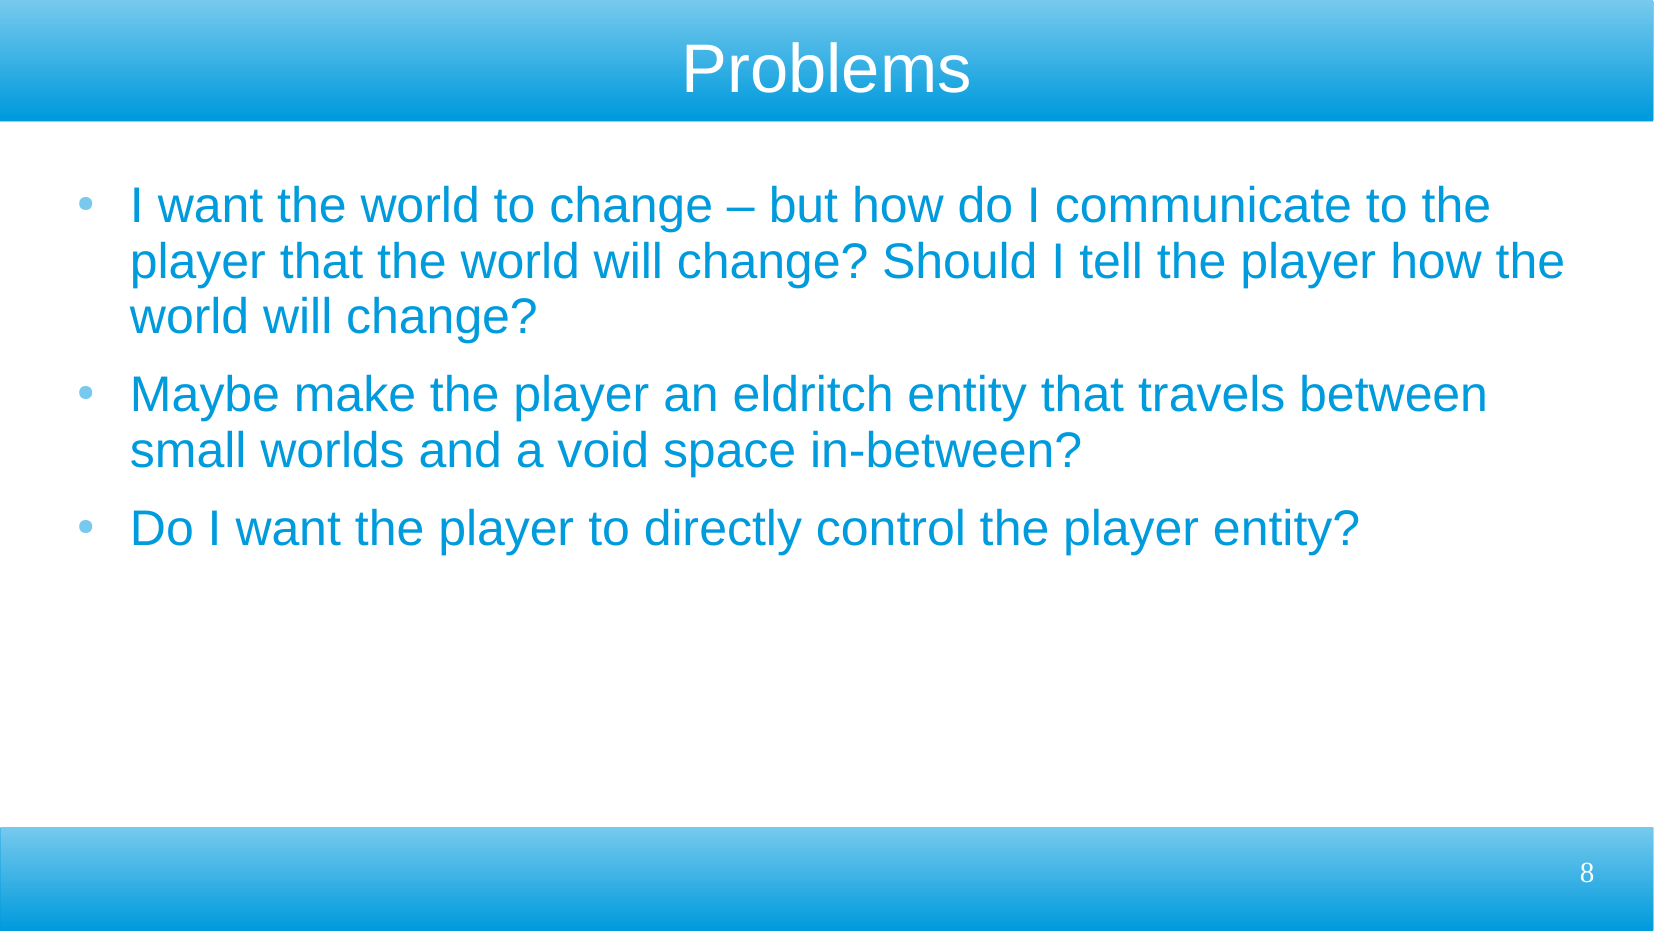

# Problems
I want the world to change – but how do I communicate to the player that the world will change? Should I tell the player how the world will change?
Maybe make the player an eldritch entity that travels between small worlds and a void space in-between?
Do I want the player to directly control the player entity?
8